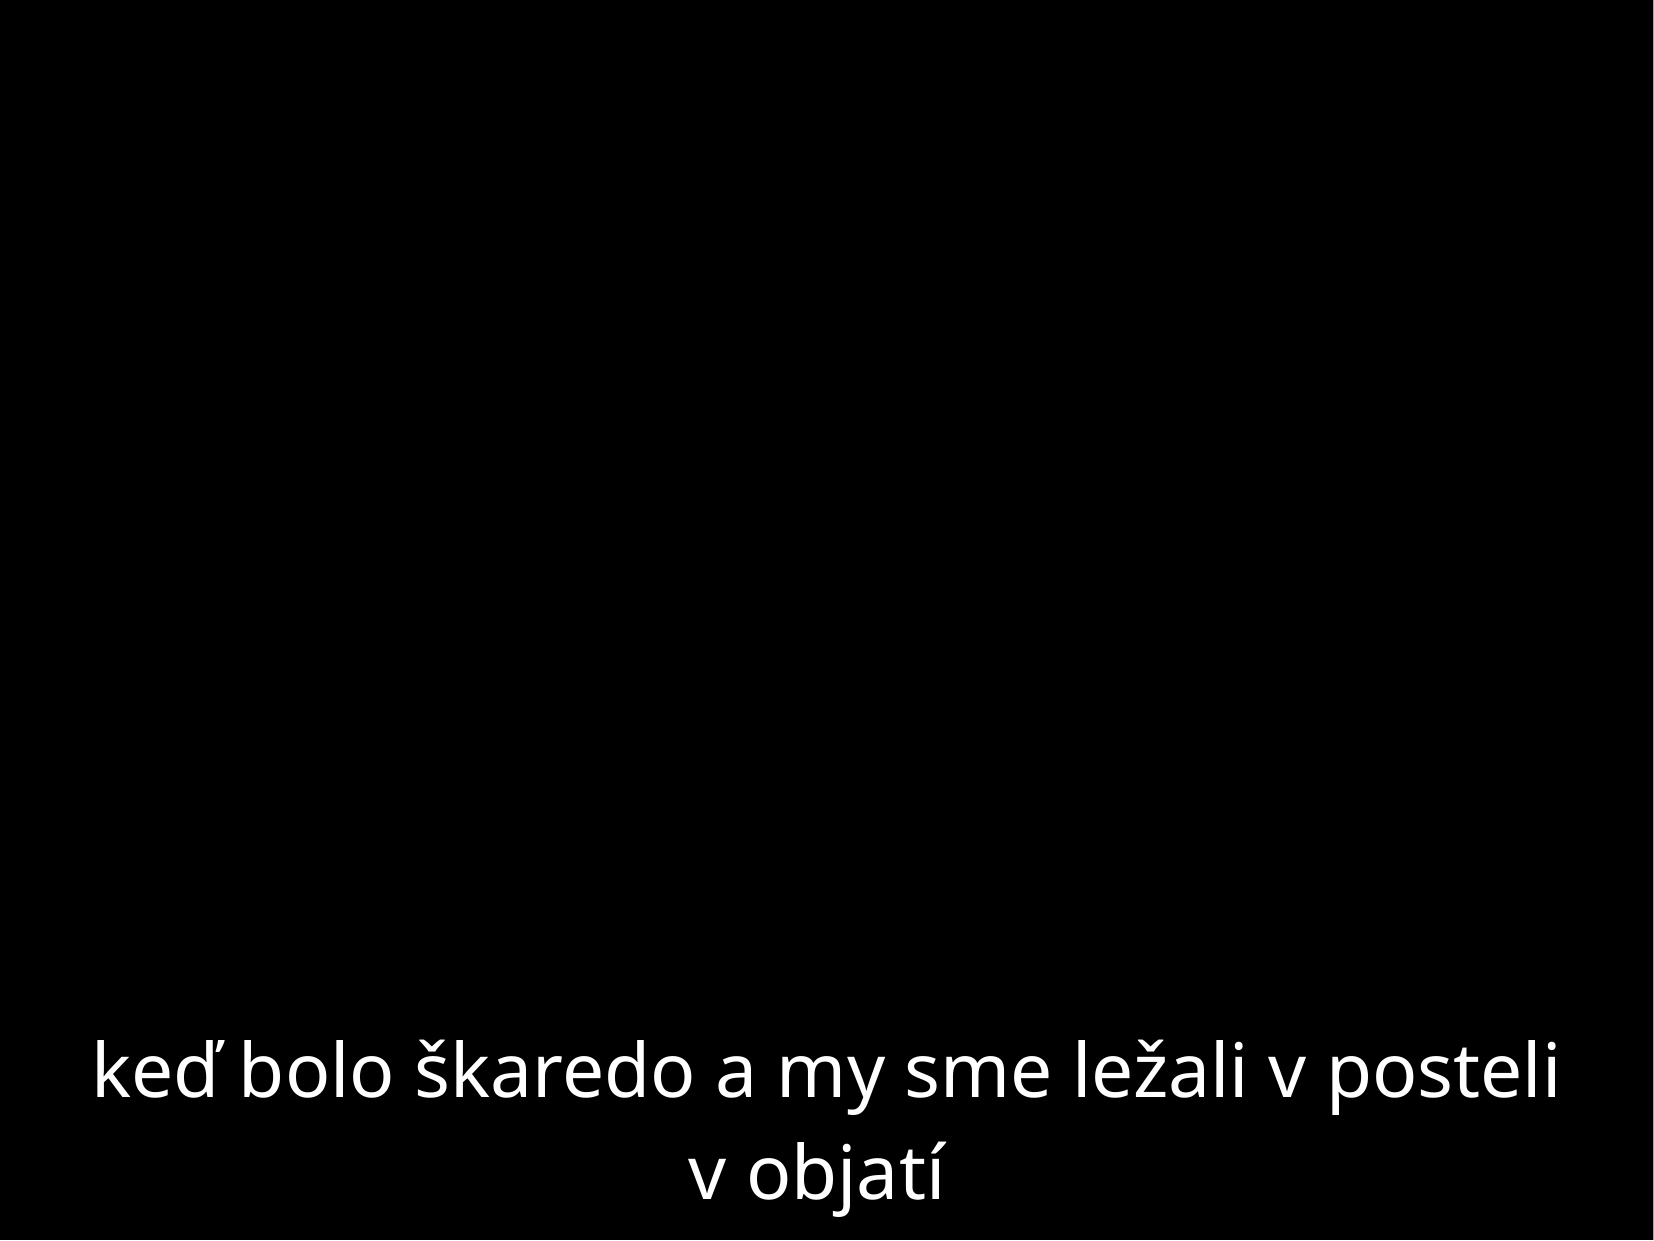

# keď bolo škaredo a my sme ležali v posteli v objatí